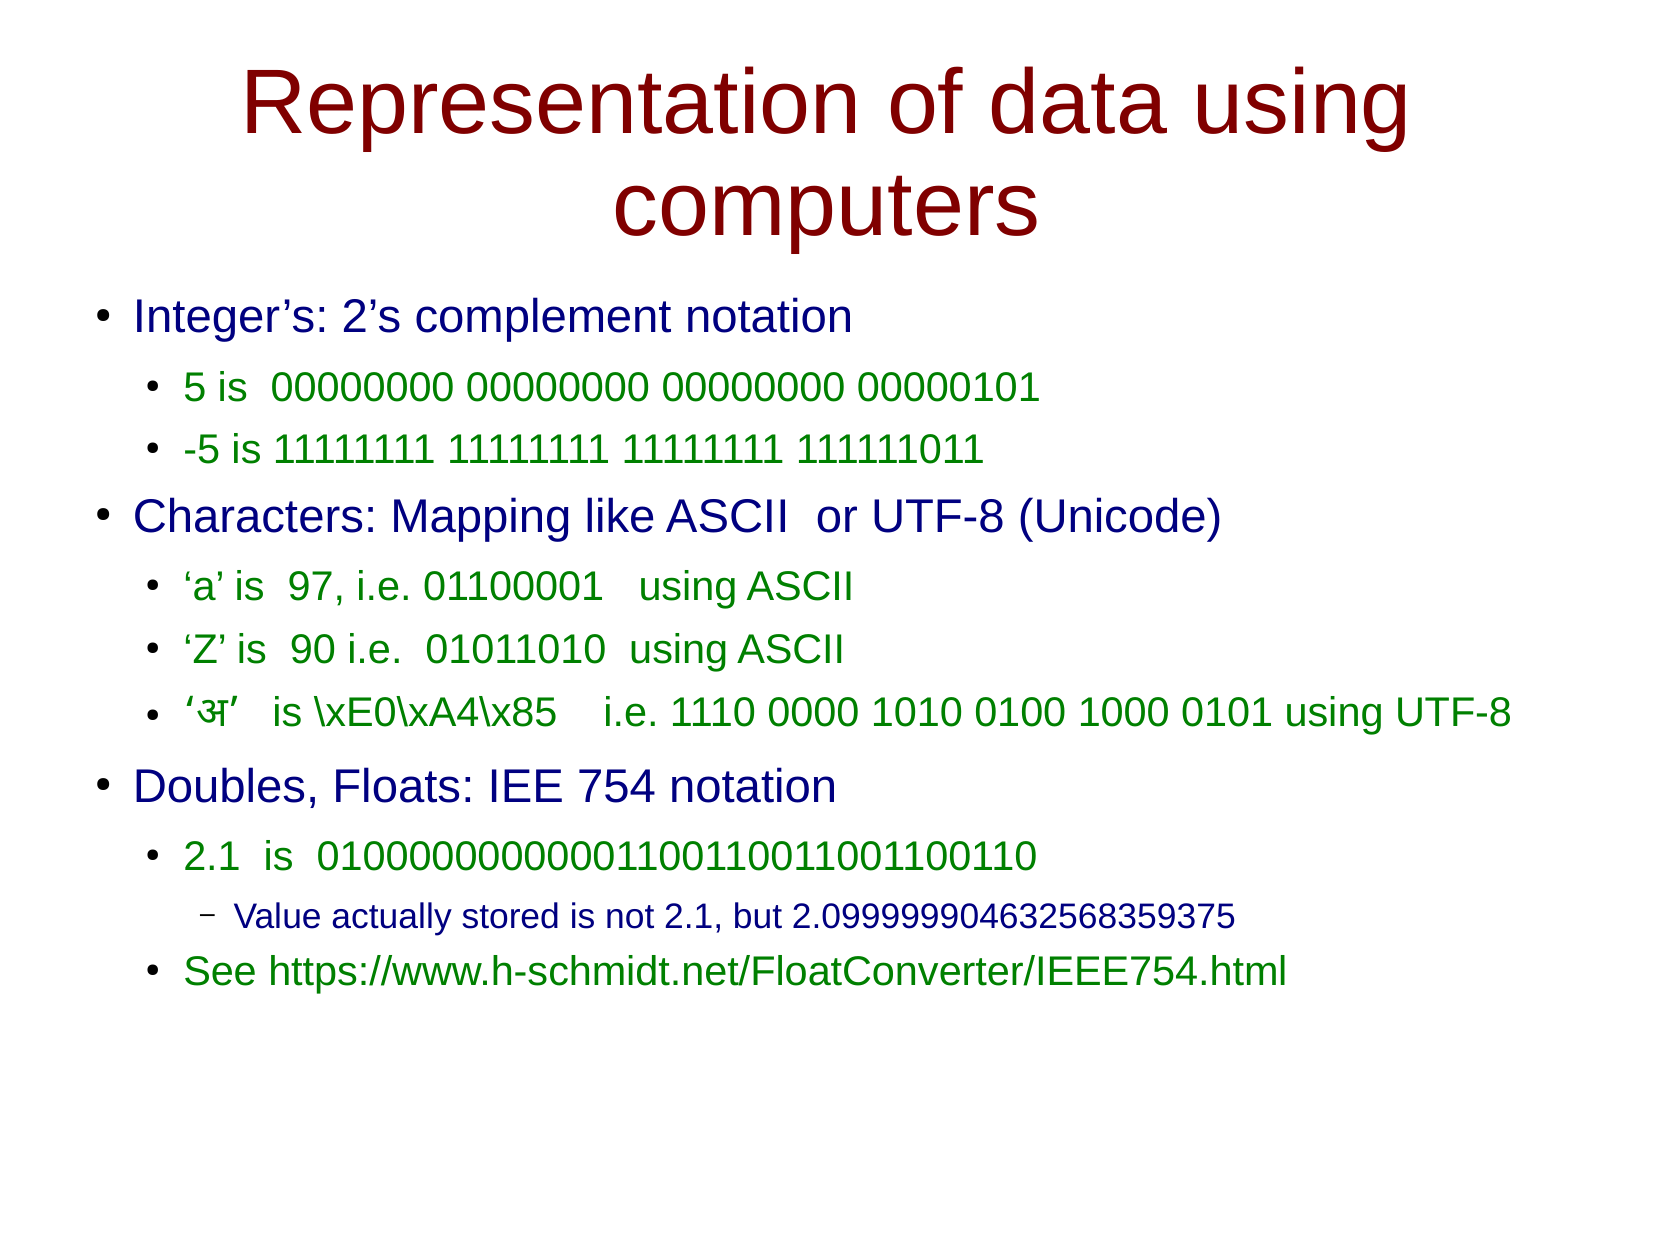

# Representation of data using computers
Integer’s: 2’s complement notation
5 is 00000000 00000000 00000000 00000101
-5 is 11111111 11111111 11111111 111111011
Characters: Mapping like ASCII or UTF-8 (Unicode)
‘a’ is 97, i.e. 01100001 using ASCII
‘Z’ is 90 i.e. 01011010 using ASCII
‘अ’ is \xE0\xA4\x85 i.e. 1110 0000 1010 0100 1000 0101 using UTF-8
Doubles, Floats: IEE 754 notation
2.1 is 01000000000001100110011001100110
Value actually stored is not 2.1, but 2.099999904632568359375
See https://www.h-schmidt.net/FloatConverter/IEEE754.html